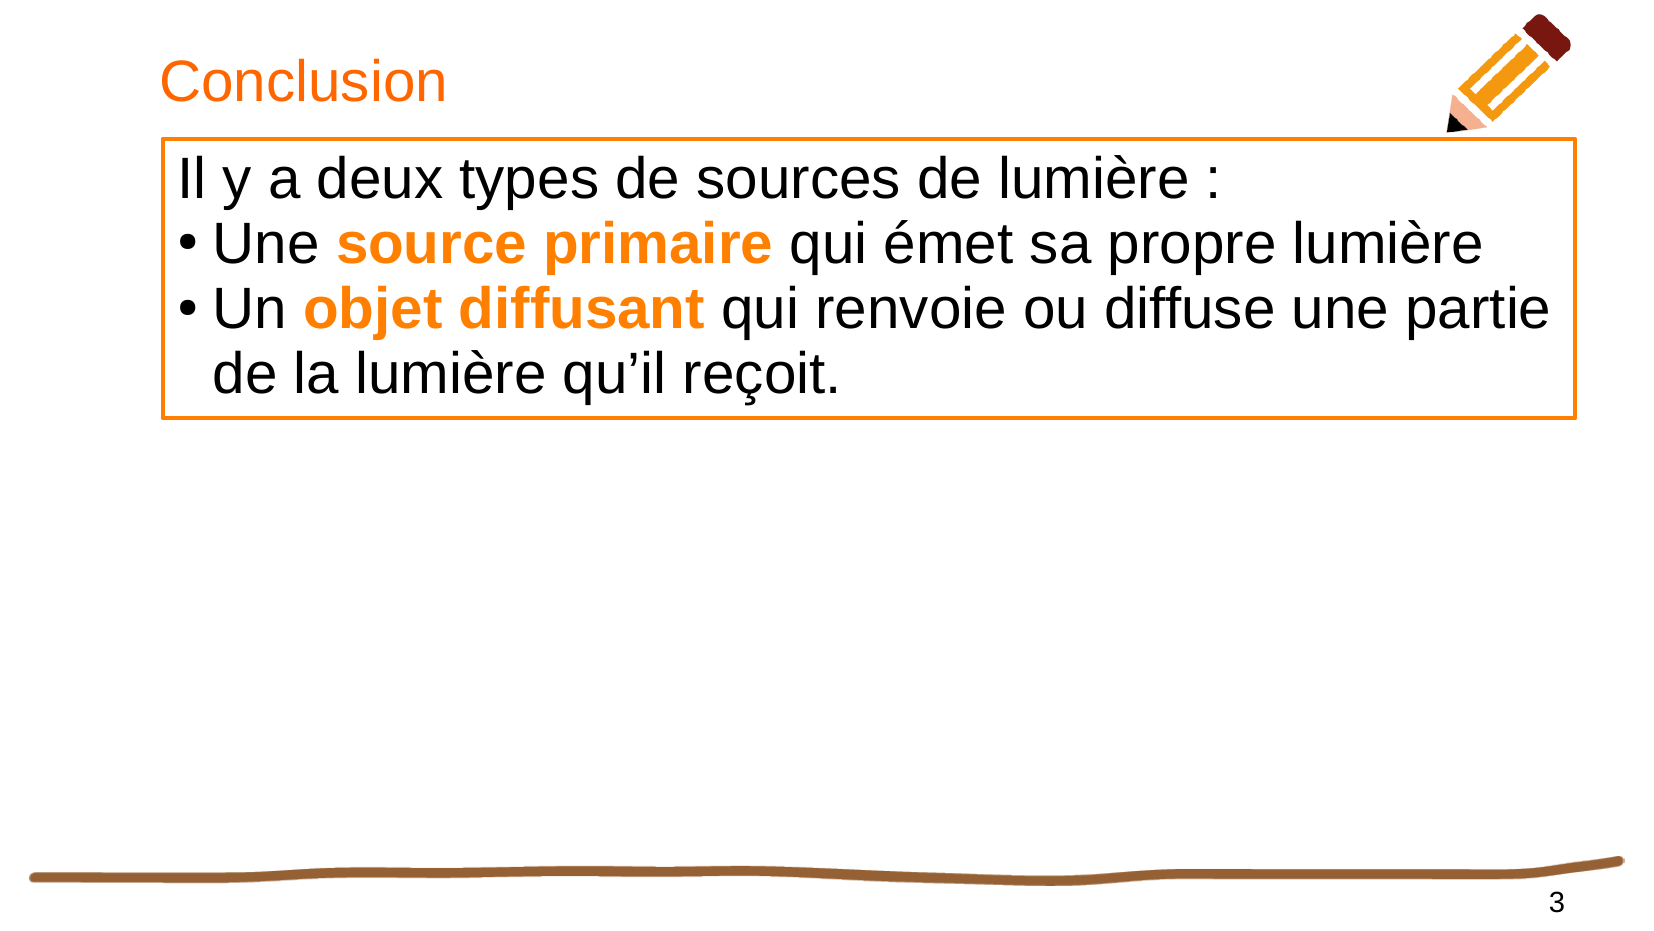

# Conclusion
Il y a deux types de sources de lumière :
Une source primaire qui émet sa propre lumière
Un objet diffusant qui renvoie ou diffuse une partie de la lumière qu’il reçoit.
3